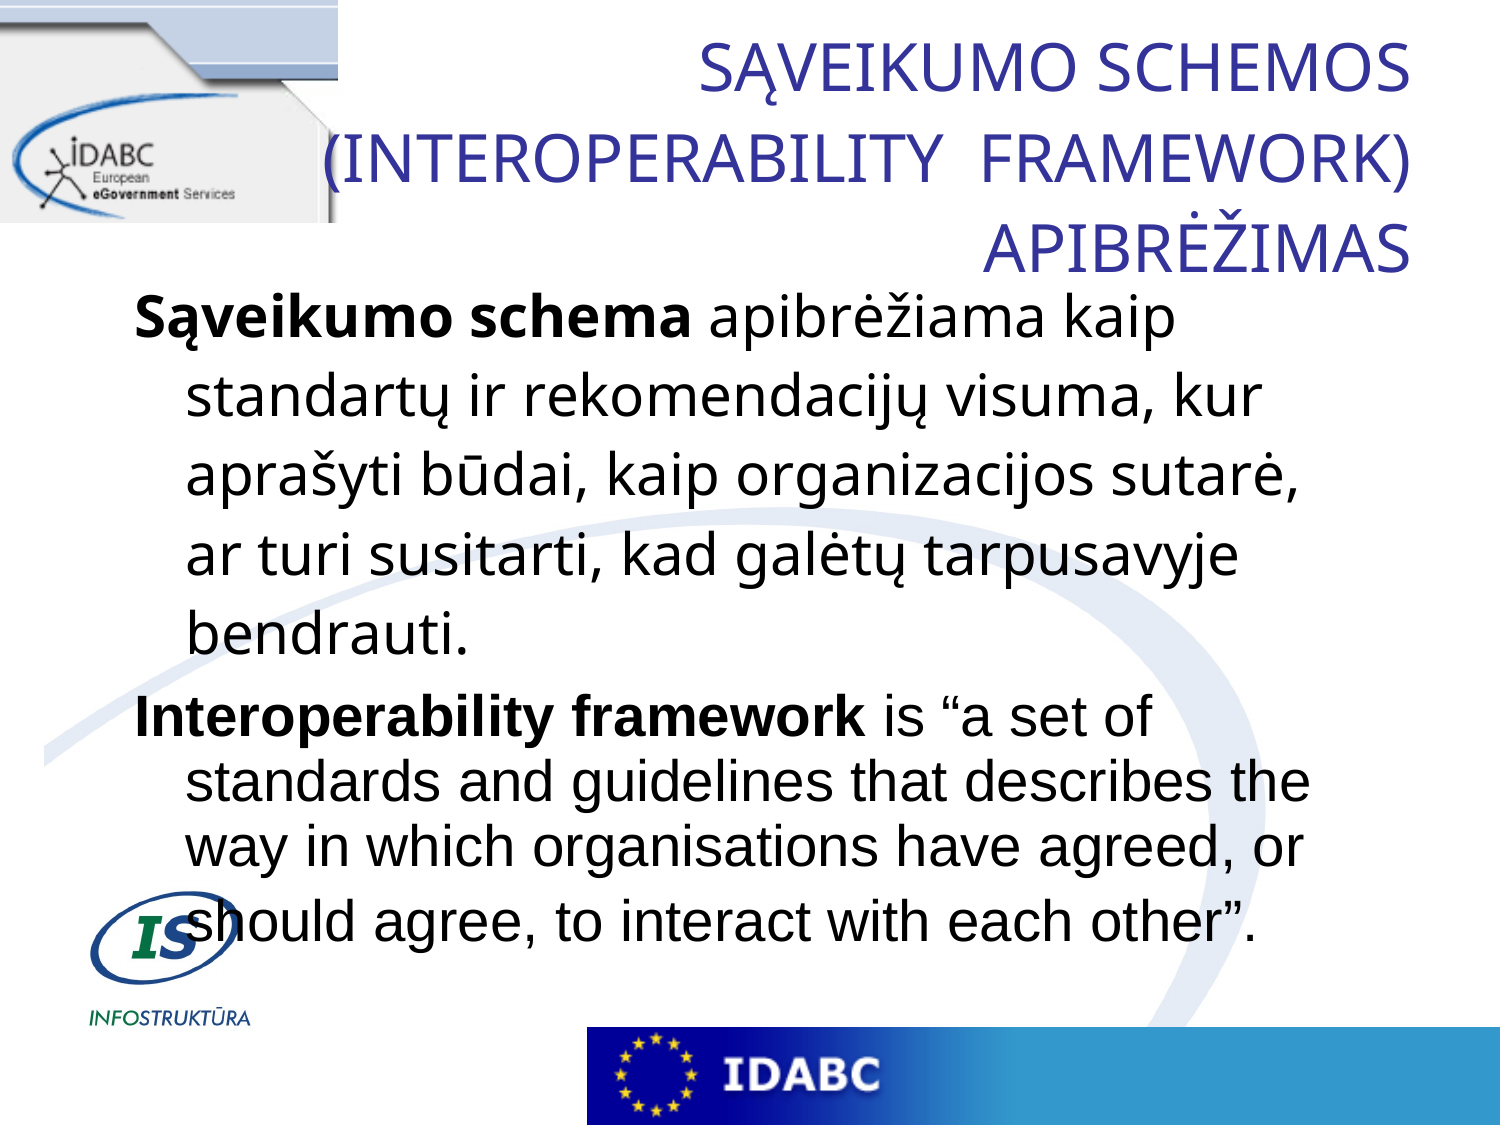

# SĄVEIKUMO SCHEMOS (INTEROPERABILITY FRAMEWORK) APIBRĖŽIMAS
Sąveikumo schema apibrėžiama kaip standartų ir rekomendacijų visuma, kur aprašyti būdai, kaip organizacijos sutarė, ar turi susitarti, kad galėtų tarpusavyje bendrauti.
Interoperability framework is “a set of standards and guidelines that describes the way in which organisations have agreed, or should agree, to interact with each other”.